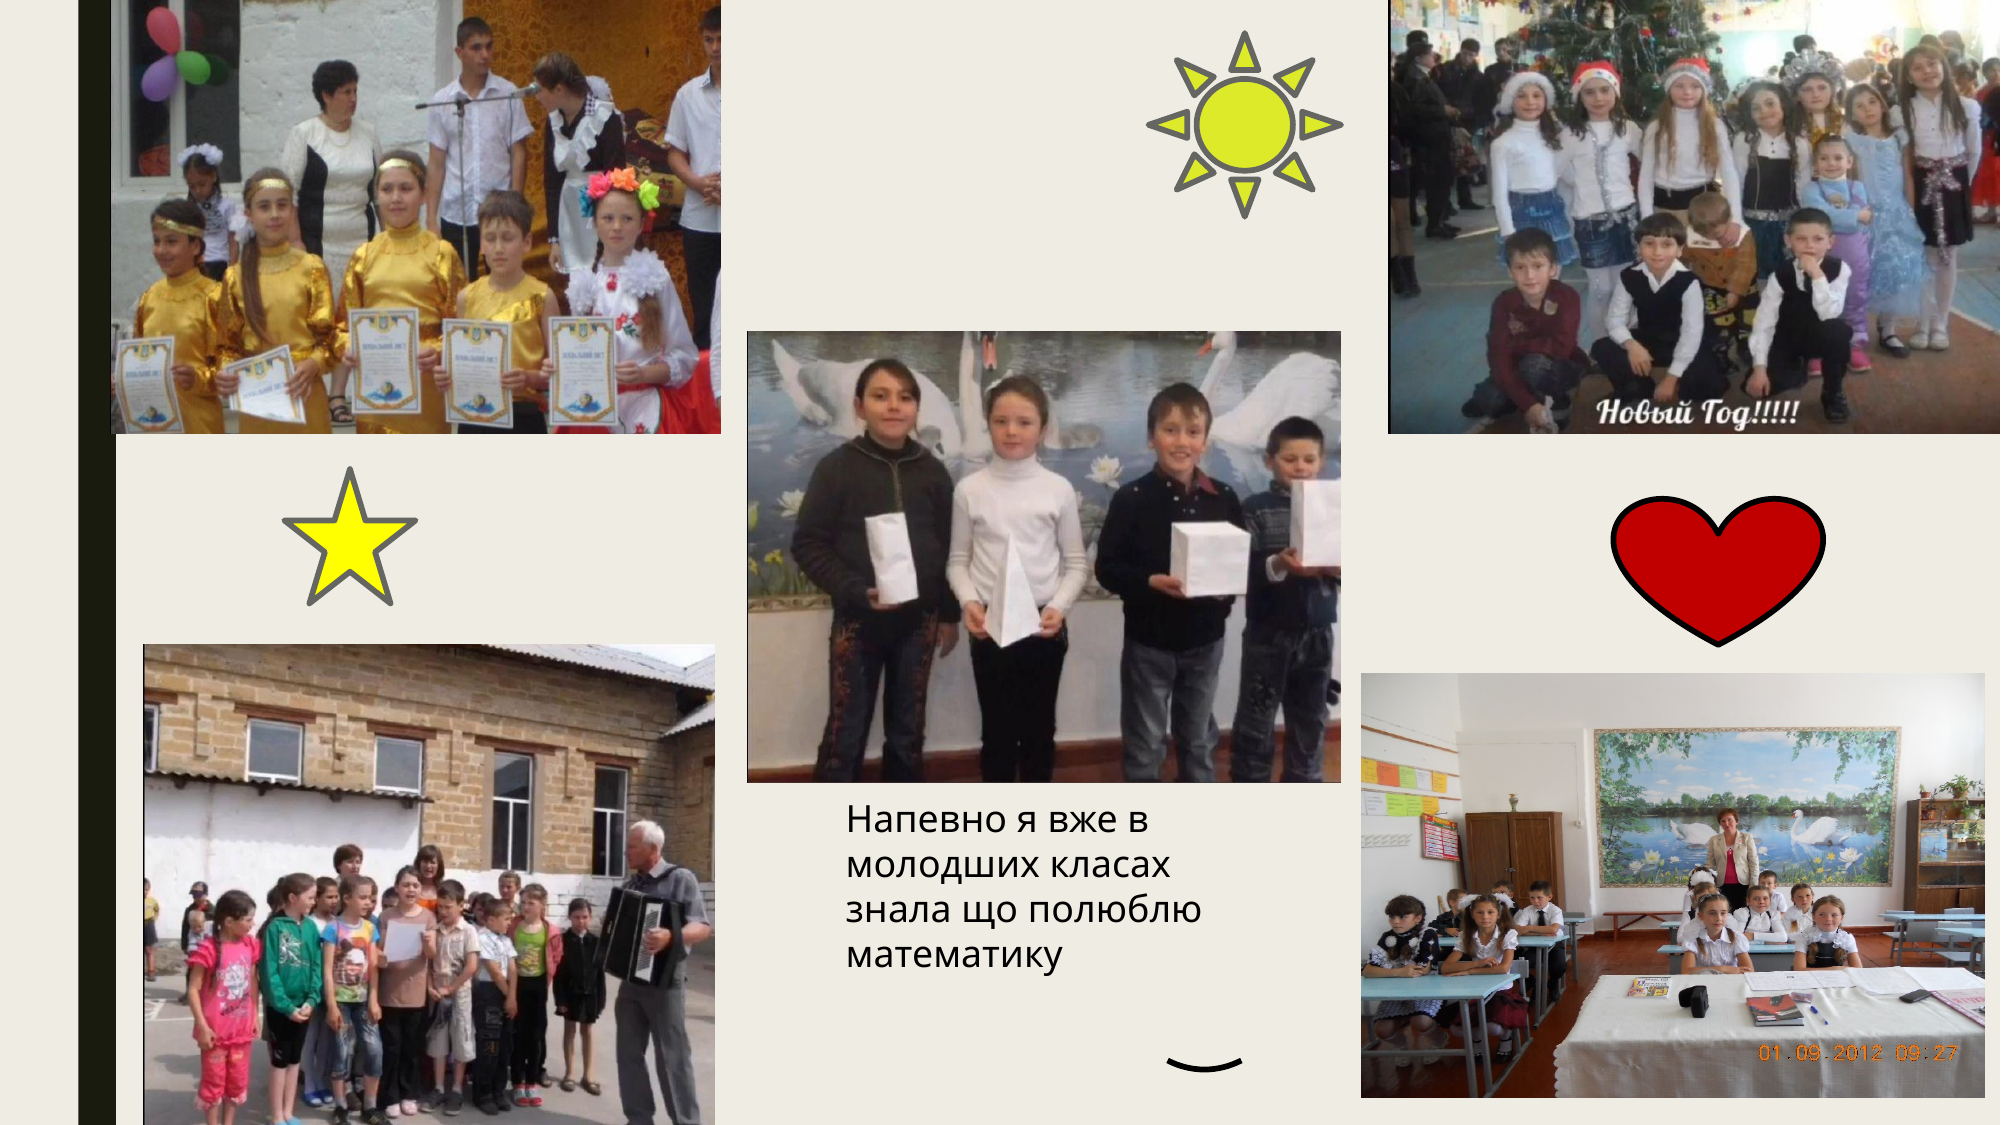

Напевно я вже в молодших класах знала що полюблю математику